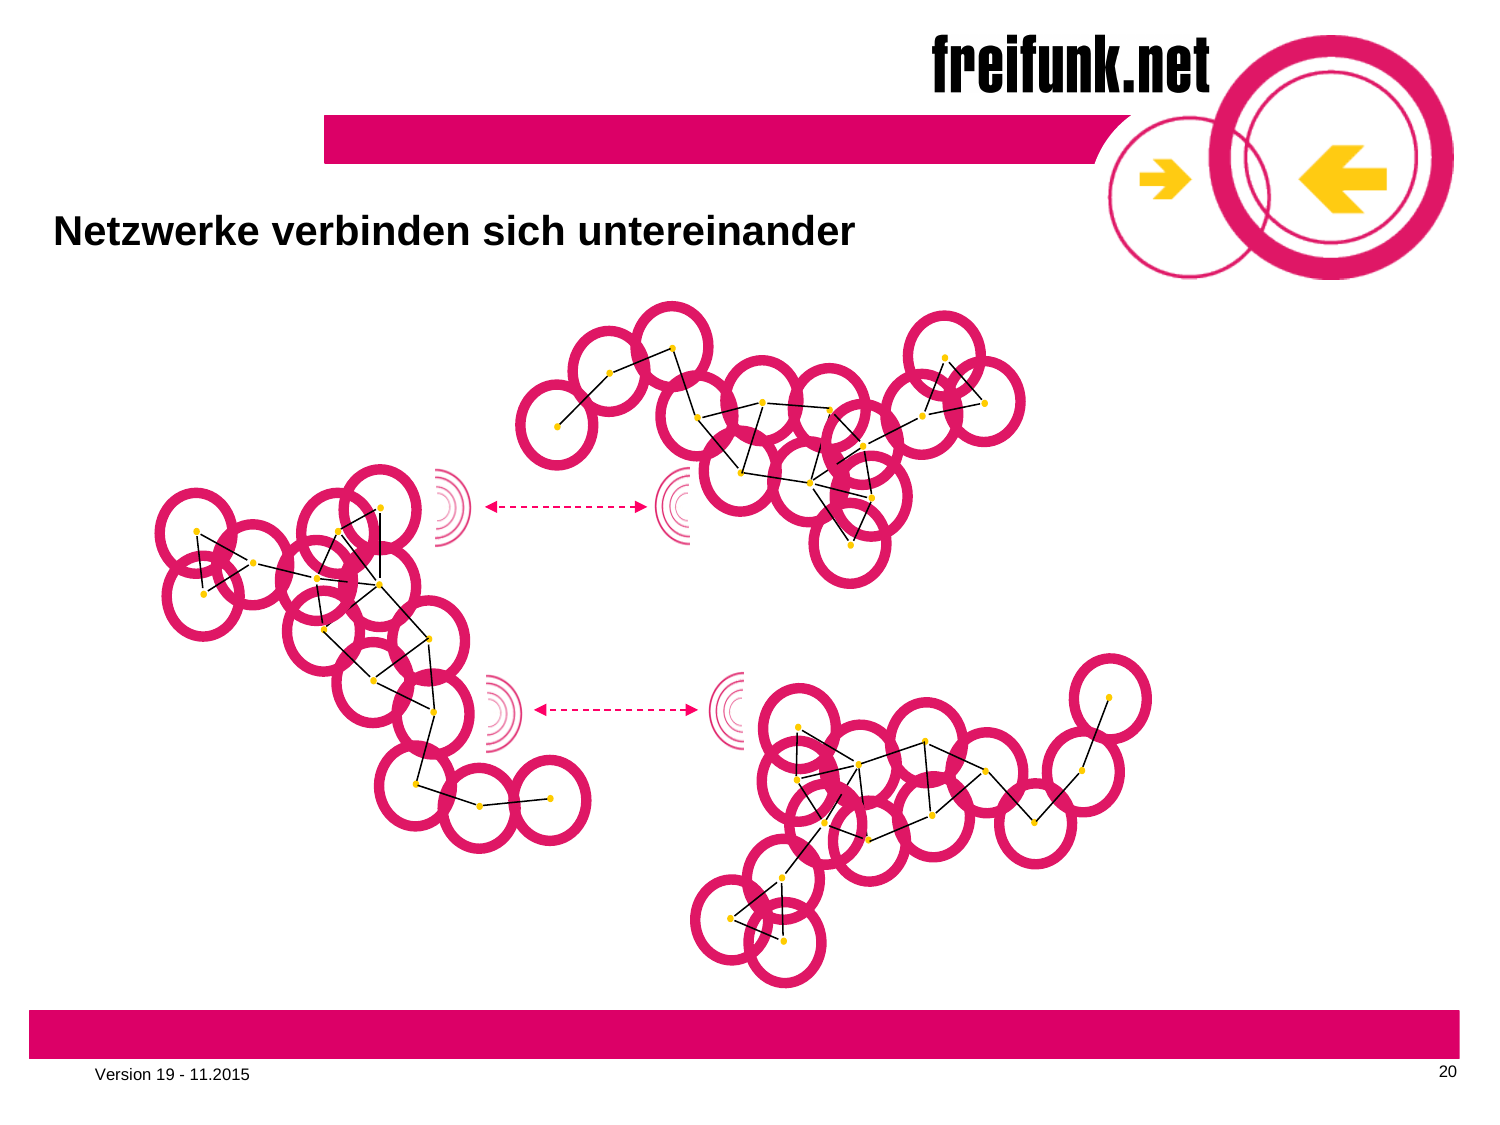

Netzwerke verbinden sich untereinander
20
Version 19 - 11.2015